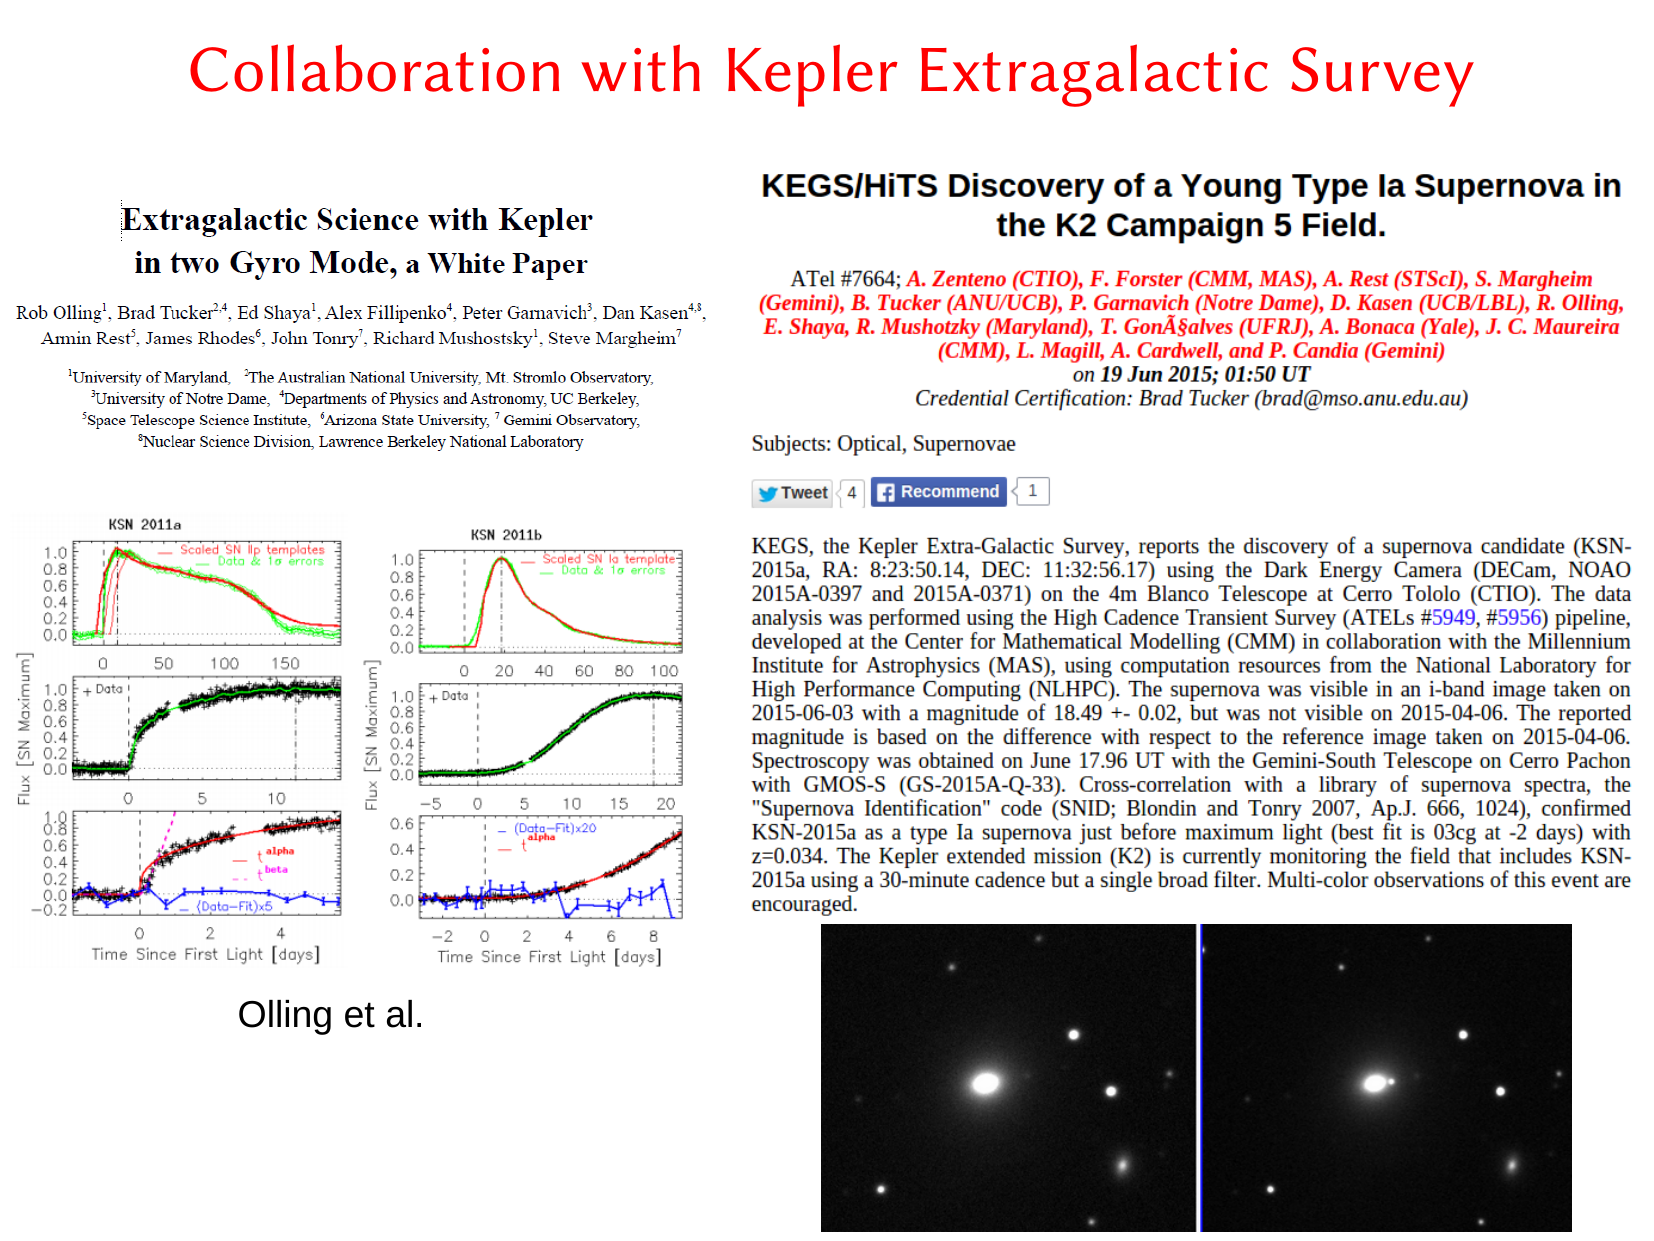

Collaboration with Kepler Extragalactic Survey
Olling et al.